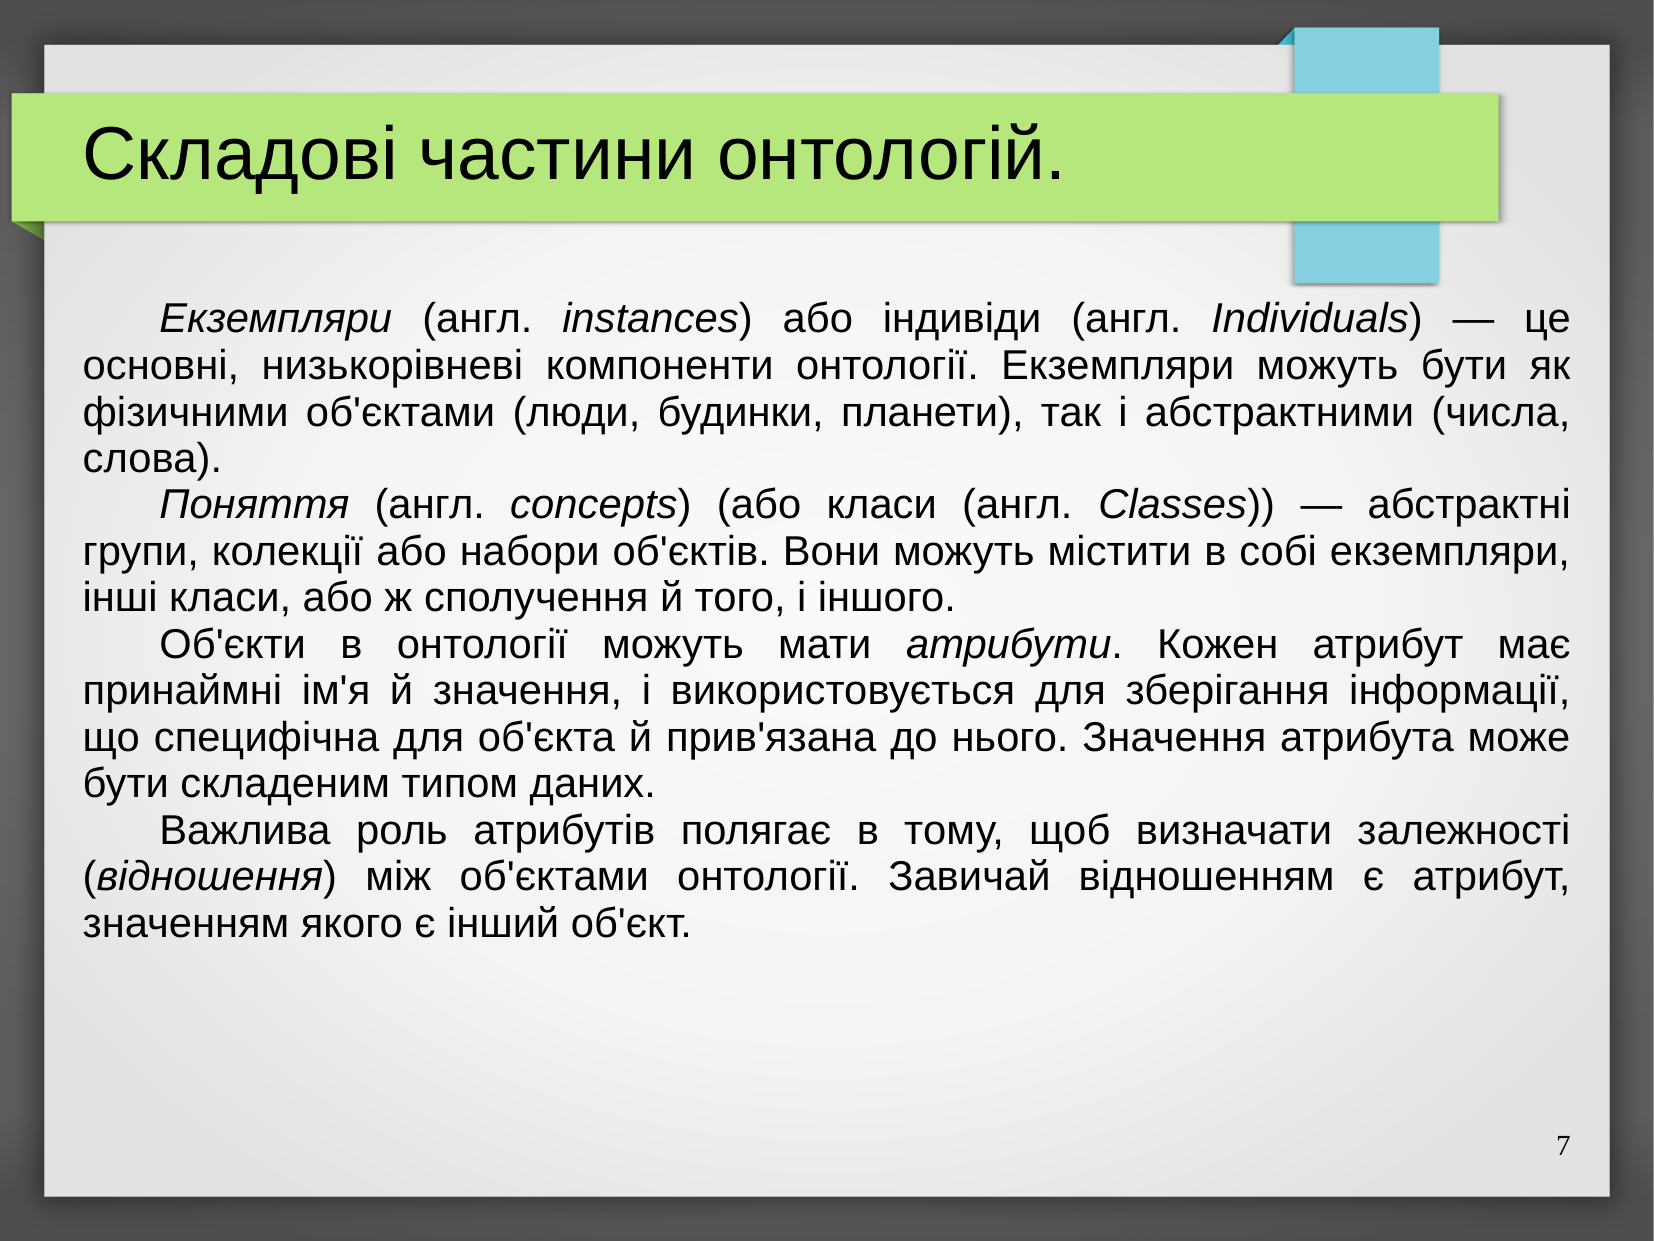

# Складові частини онтологій.
Екземпляри (англ. instances) або індивіди (англ. Individuals) — це основні, низькорівневі компоненти онтології. Екземпляри можуть бути як фізичними об'єктами (люди, будинки, планети), так і абстрактними (числа, слова).
Поняття (англ. concepts) (або класи (англ. Classes)) — абстрактні групи, колекції або набори об'єктів. Вони можуть містити в собі екземпляри, інші класи, або ж сполучення й того, і іншого.
Об'єкти в онтології можуть мати атрибути. Кожен атрибут має принаймні ім'я й значення, і використовується для зберігання інформації, що специфічна для об'єкта й прив'язана до нього. Значення атрибута може бути складеним типом даних.
Важлива роль атрибутів полягає в тому, щоб визначати залежності (відношення) між об'єктами онтології. Завичай відношенням є атрибут, значенням якого є інший об'єкт.
7